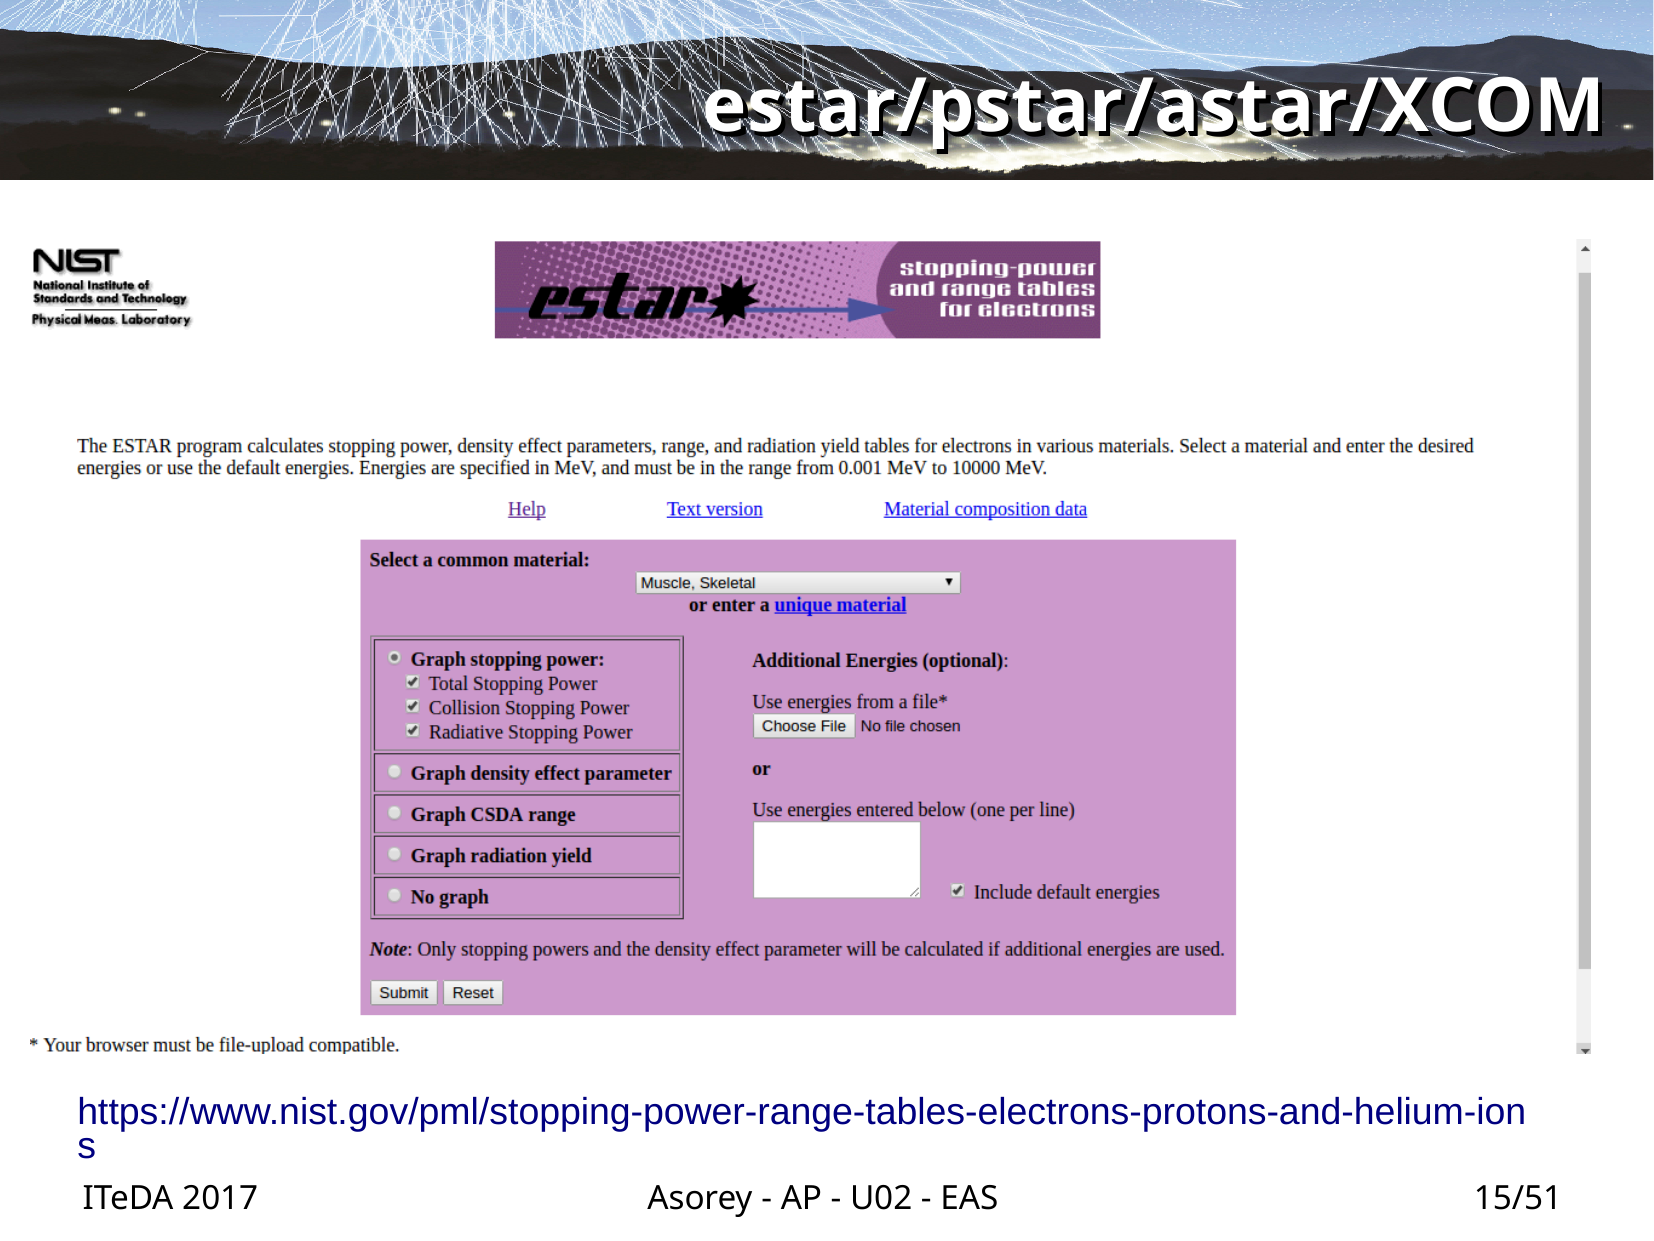

# estar/pstar/astar/XCOM
https://www.nist.gov/pml/stopping-power-range-tables-electrons-protons-and-helium-ions
ITeDA 2017
Asorey - AP - U02 - EAS
15